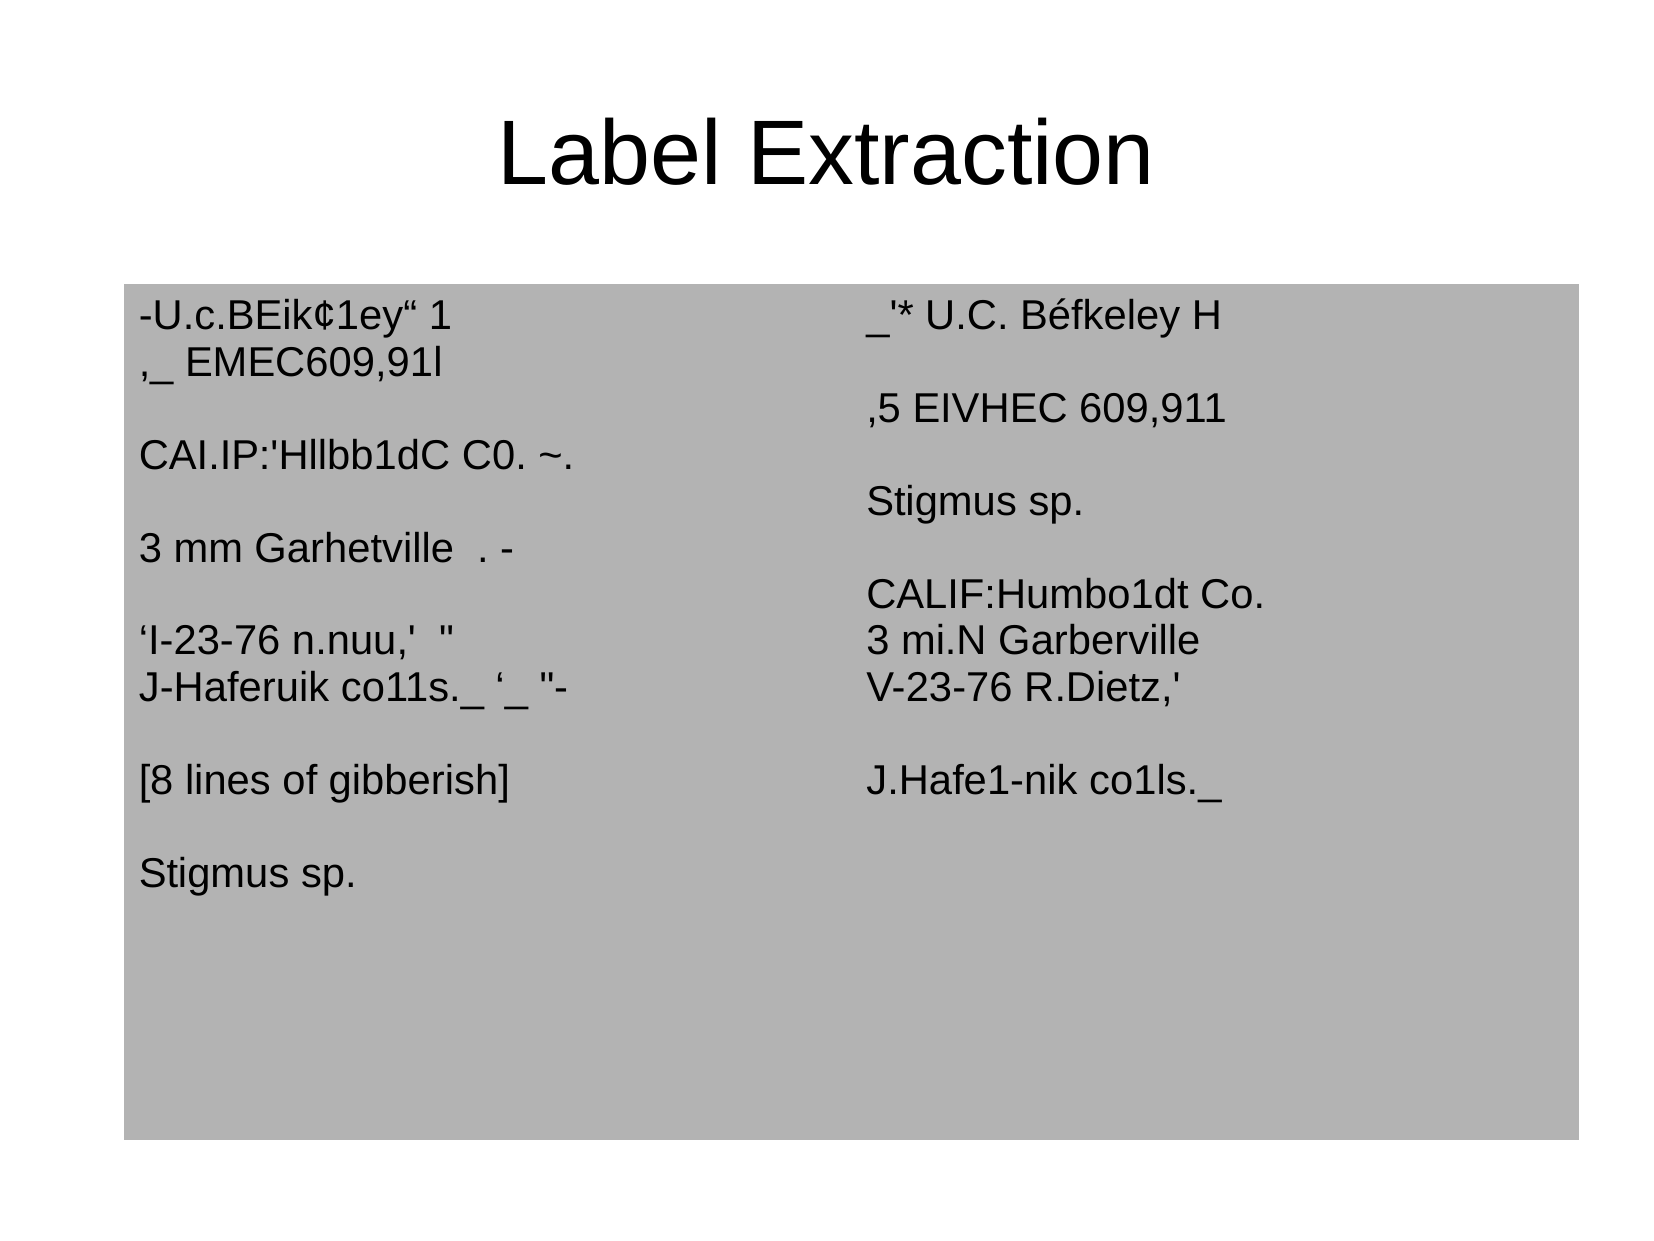

# Label Extraction
| -U.c.BEik¢1ey“ 1 ,\_ EMEC609,91l CAI.IP:'Hllbb1dC C0. ~. 3 mm Garhetville . - ‘I-23-76 n.nuu,' " J-Haferuik co11s.\_ ‘\_ "- [8 lines of gibberish] Stigmus sp. | \_'\* U.C. Béfkeley H ,5 EIVHEC 609,911 Stigmus sp. CALIF:Humbo1dt Co. 3 mi.N Garberville V-23-76 R.Dietz,' J.Hafe1-nik co1ls.\_ |
| --- | --- |